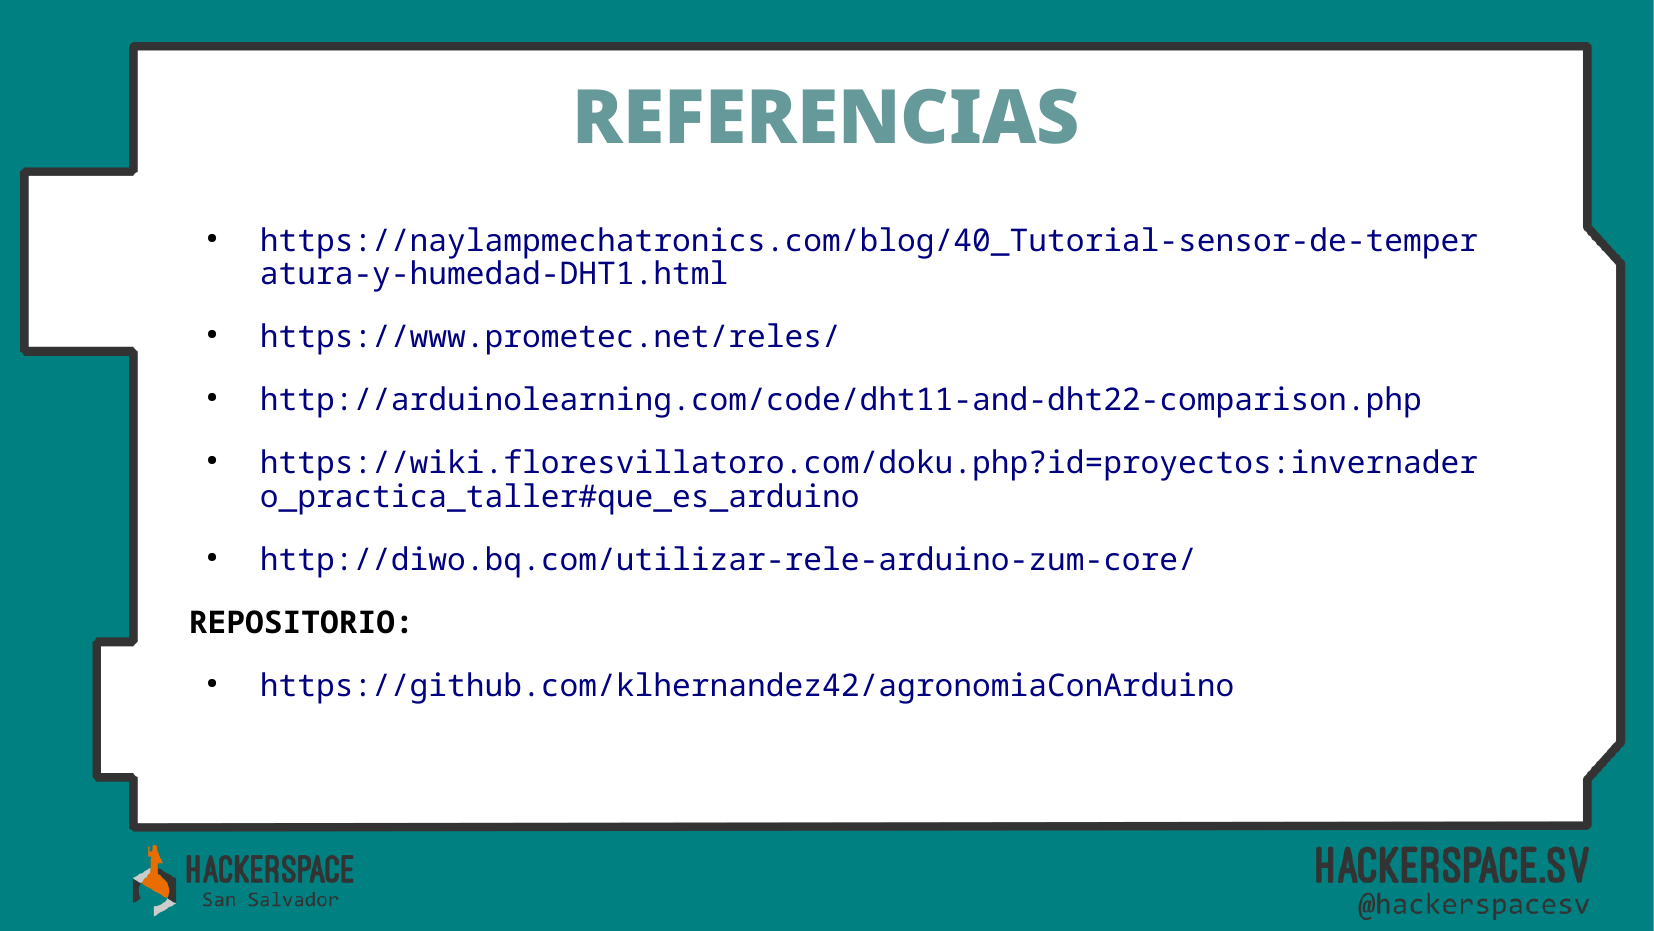

# REFERENCIAS
https://naylampmechatronics.com/blog/40_Tutorial-sensor-de-temperatura-y-humedad-DHT1.html
https://www.prometec.net/reles/
http://arduinolearning.com/code/dht11-and-dht22-comparison.php
https://wiki.floresvillatoro.com/doku.php?id=proyectos:invernadero_practica_taller#que_es_arduino
http://diwo.bq.com/utilizar-rele-arduino-zum-core/
REPOSITORIO:
https://github.com/klhernandez42/agronomiaConArduino